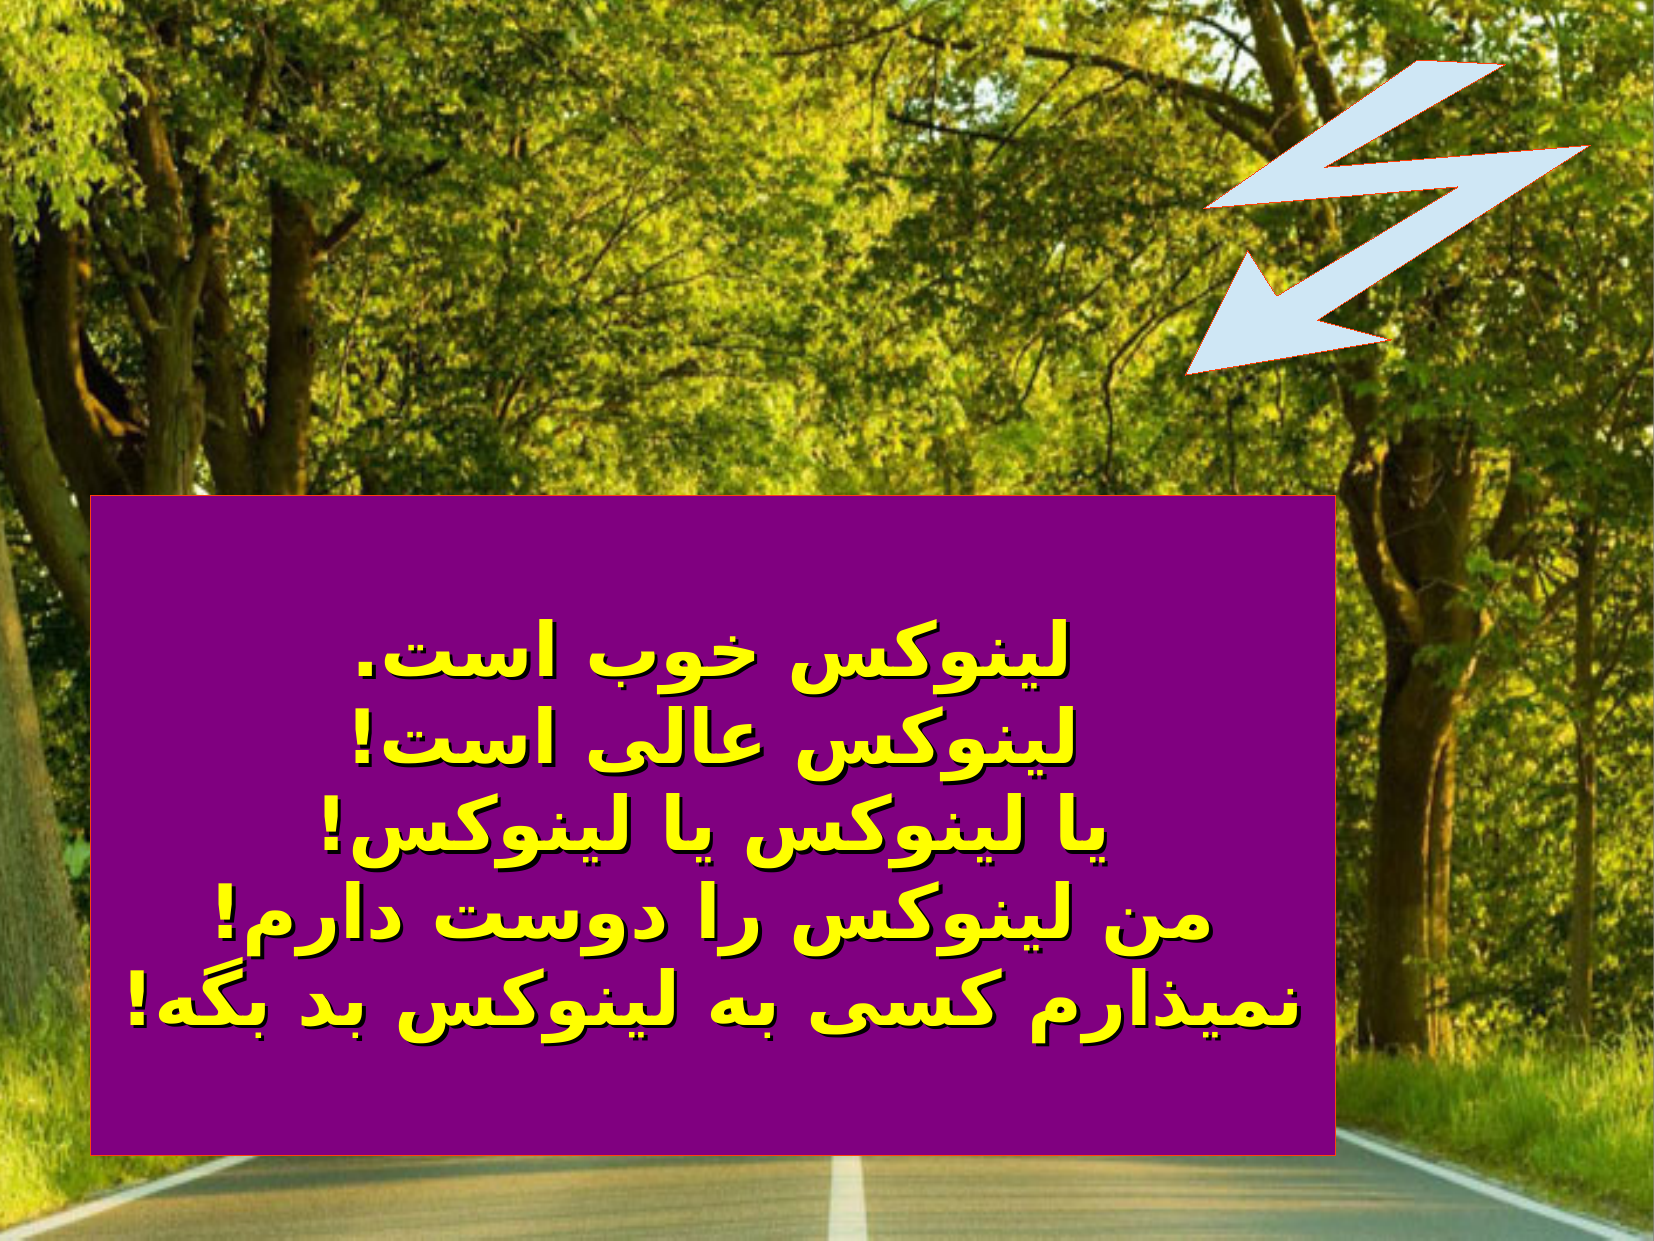

لینوکس خوب است.
لینوکس عالی است!
یا لینوکس یا لینوکس!
من لینوکس را دوست دارم!
نمیذارم کسی به لینوکس بد بگه!